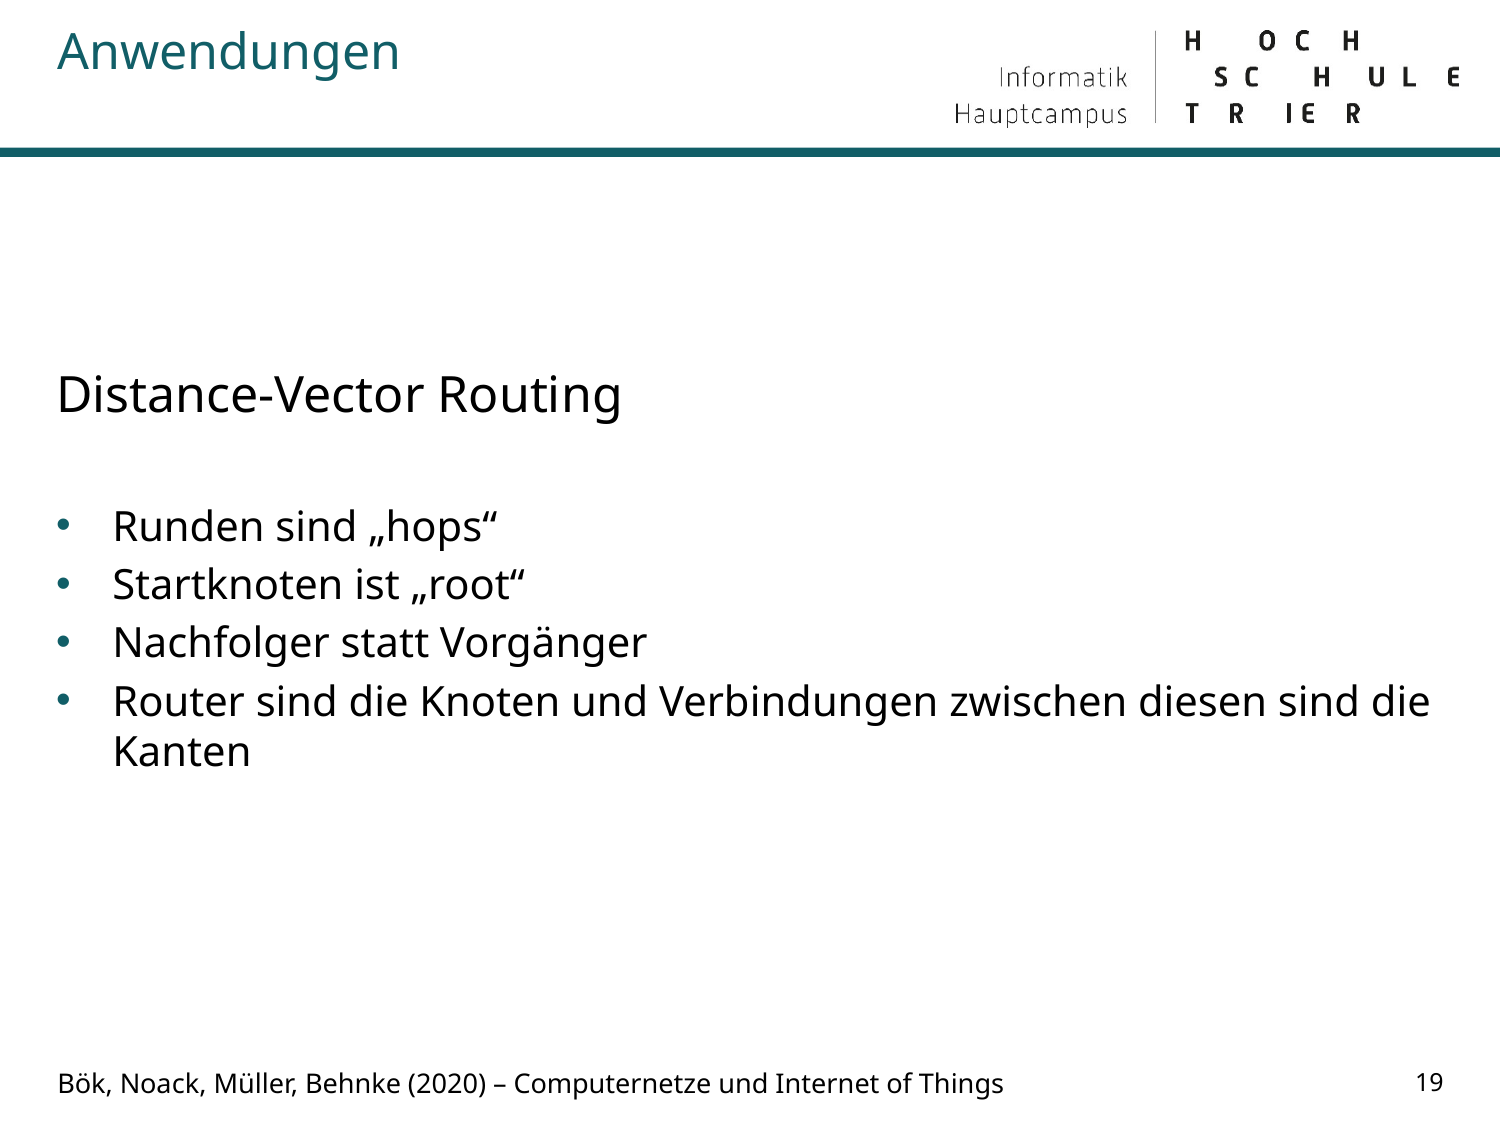

# Anwendungen
Distance-Vector Routing
Runden sind „hops“
Startknoten ist „root“
Nachfolger statt Vorgänger
Router sind die Knoten und Verbindungen zwischen diesen sind die Kanten
Bök, Noack, Müller, Behnke (2020) – Computernetze und Internet of Things